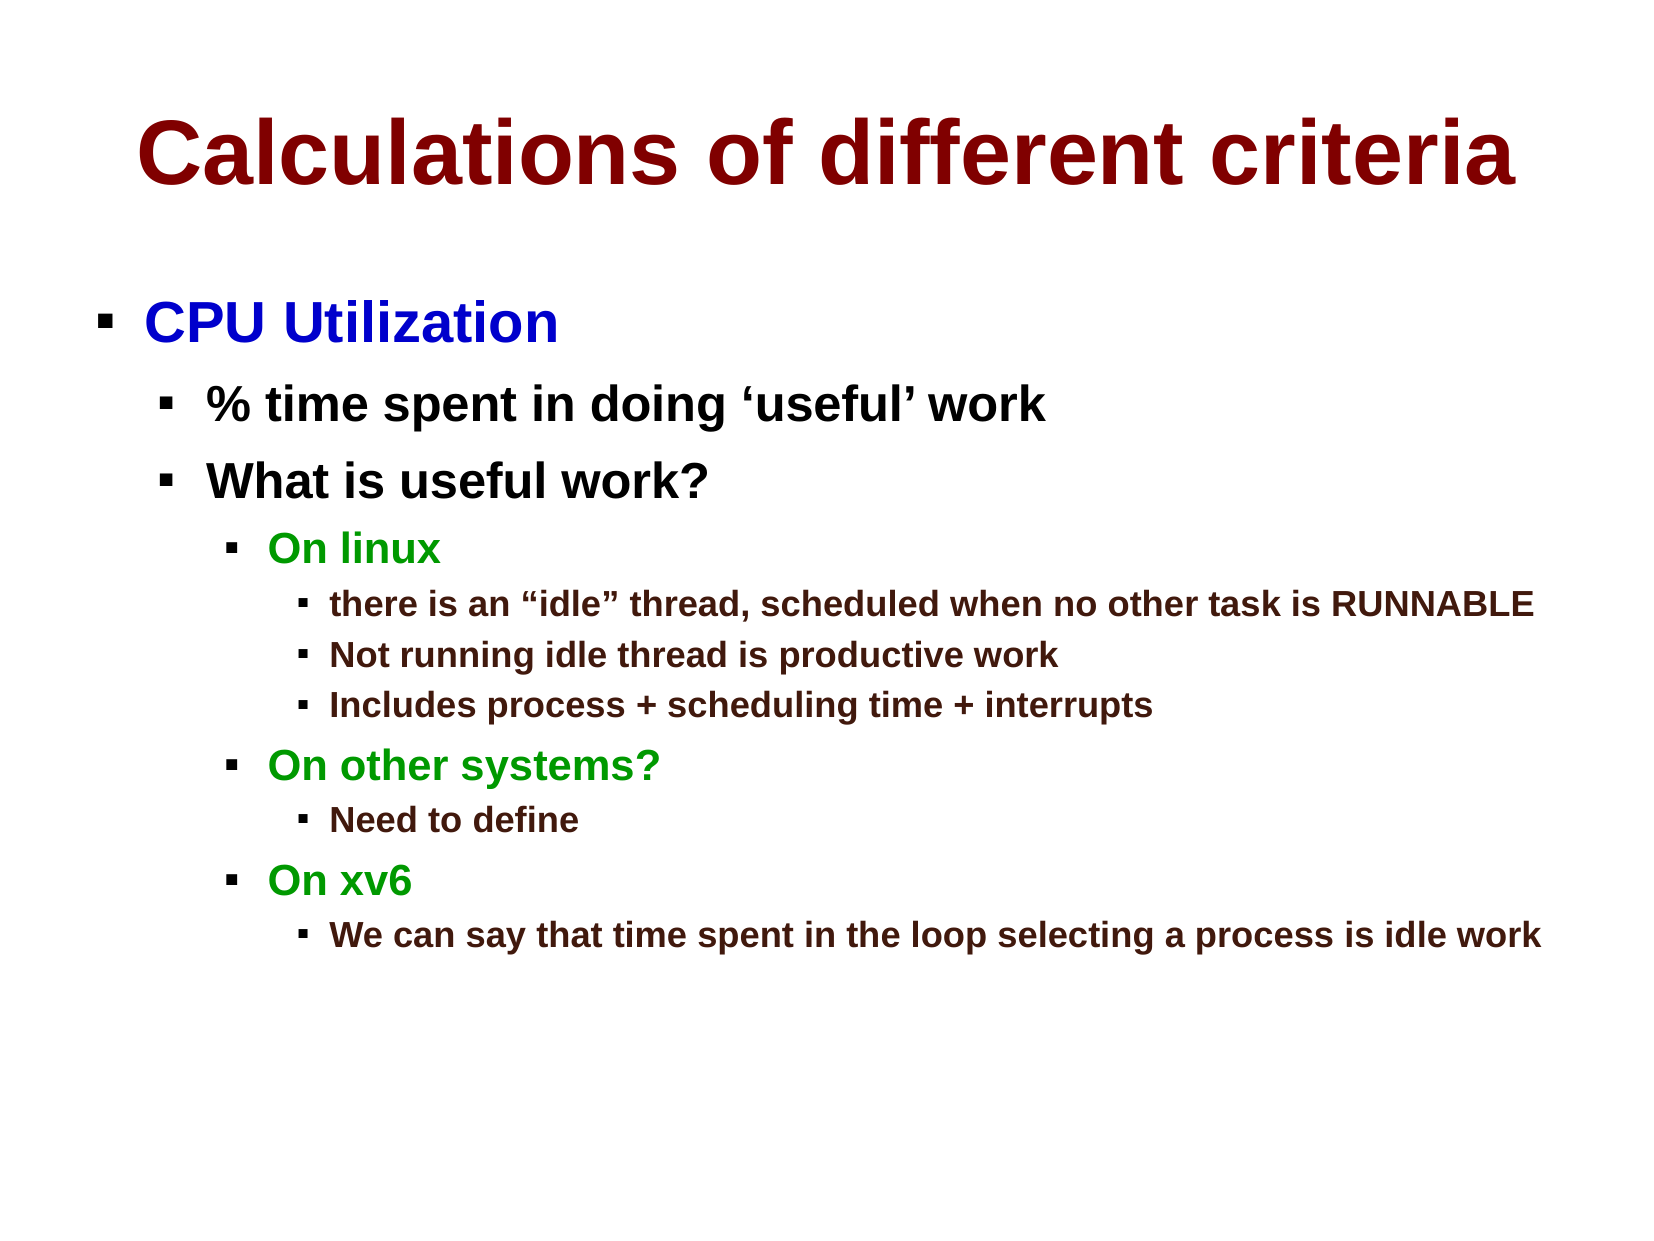

# Calculations of different criteria
CPU Utilization
% time spent in doing ‘useful’ work
What is useful work?
On linux
there is an “idle” thread, scheduled when no other task is RUNNABLE
Not running idle thread is productive work
Includes process + scheduling time + interrupts
On other systems?
Need to define
On xv6
We can say that time spent in the loop selecting a process is idle work